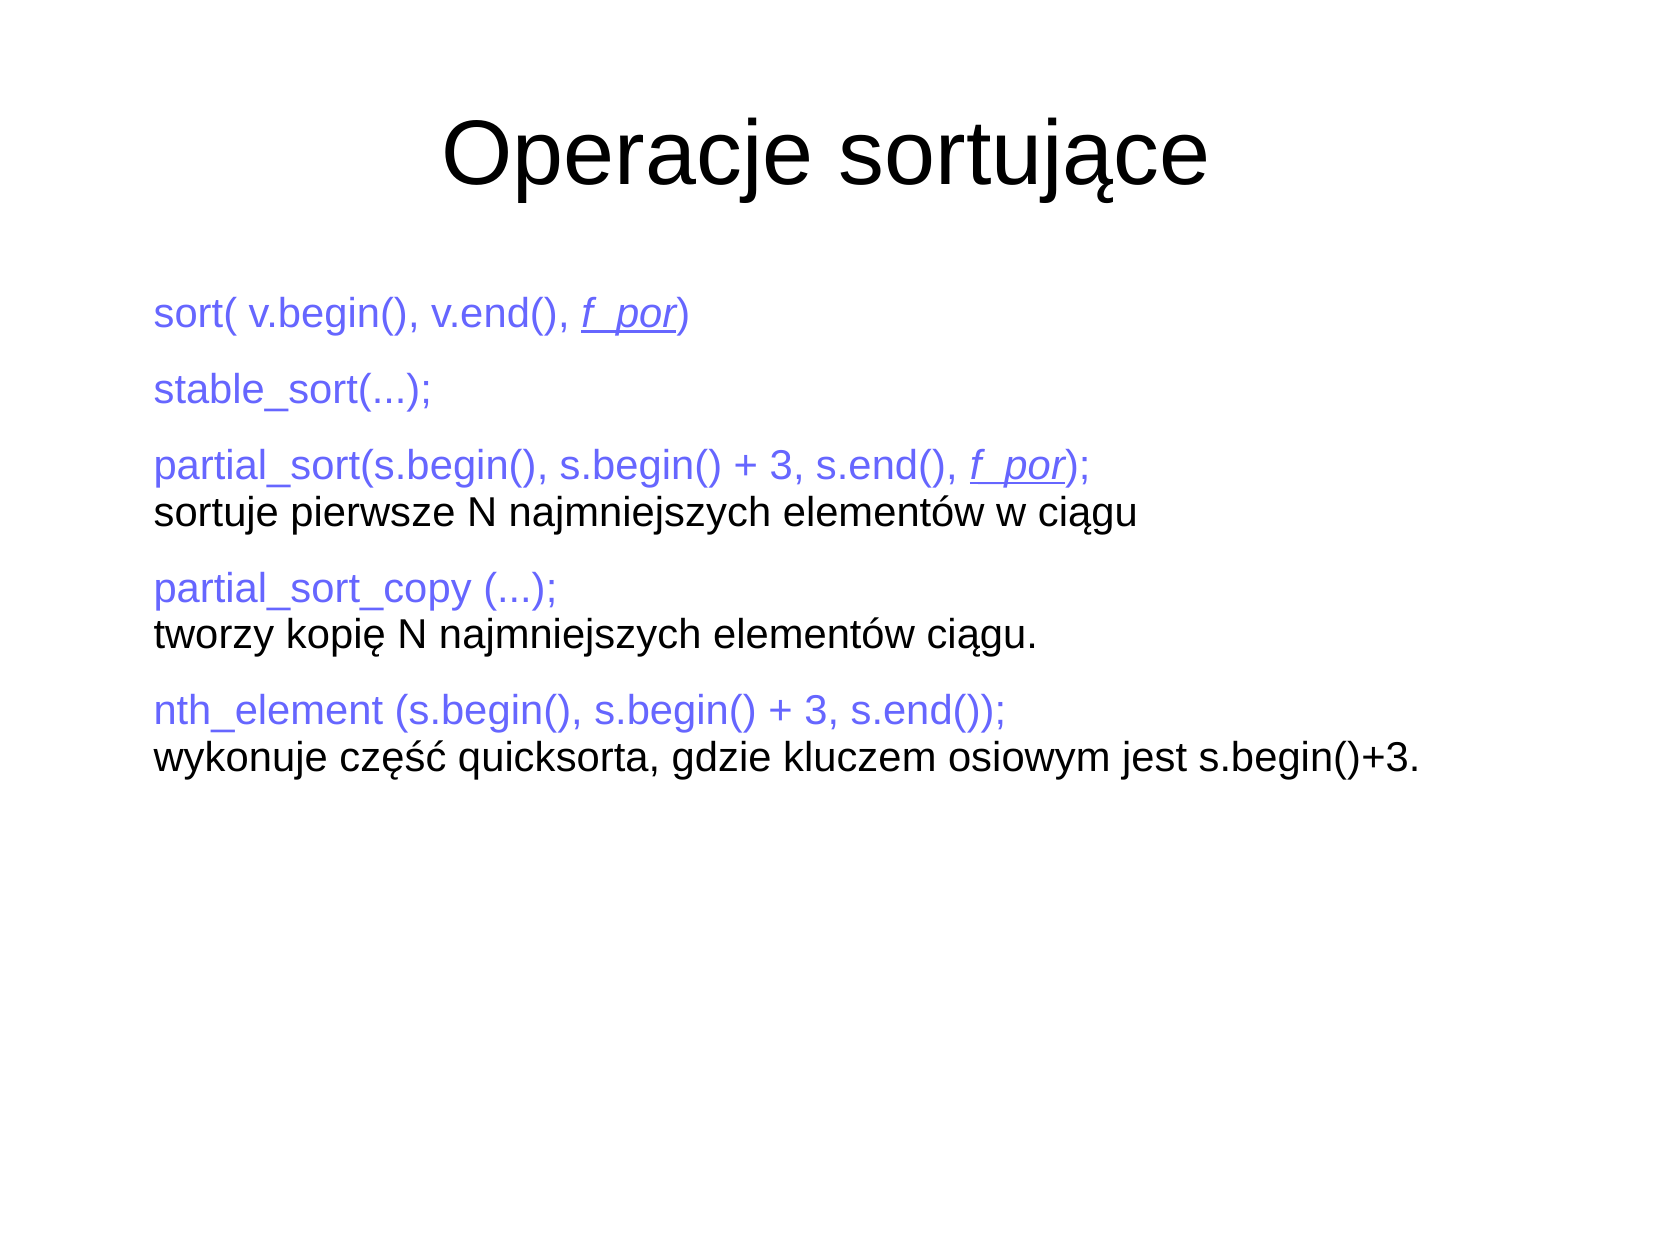

# Operacje sortujące
sort( v.begin(), v.end(), f_por)
stable_sort(...);
partial_sort(s.begin(), s.begin() + 3, s.end(), f_por);							sortuje pierwsze N najmniejszych elementów w ciągu
partial_sort_copy (...);													tworzy kopię N najmniejszych elementów ciągu.
nth_element (s.begin(), s.begin() + 3, s.end()); 						wykonuje część quicksorta, gdzie kluczem osiowym jest s.begin()+3.